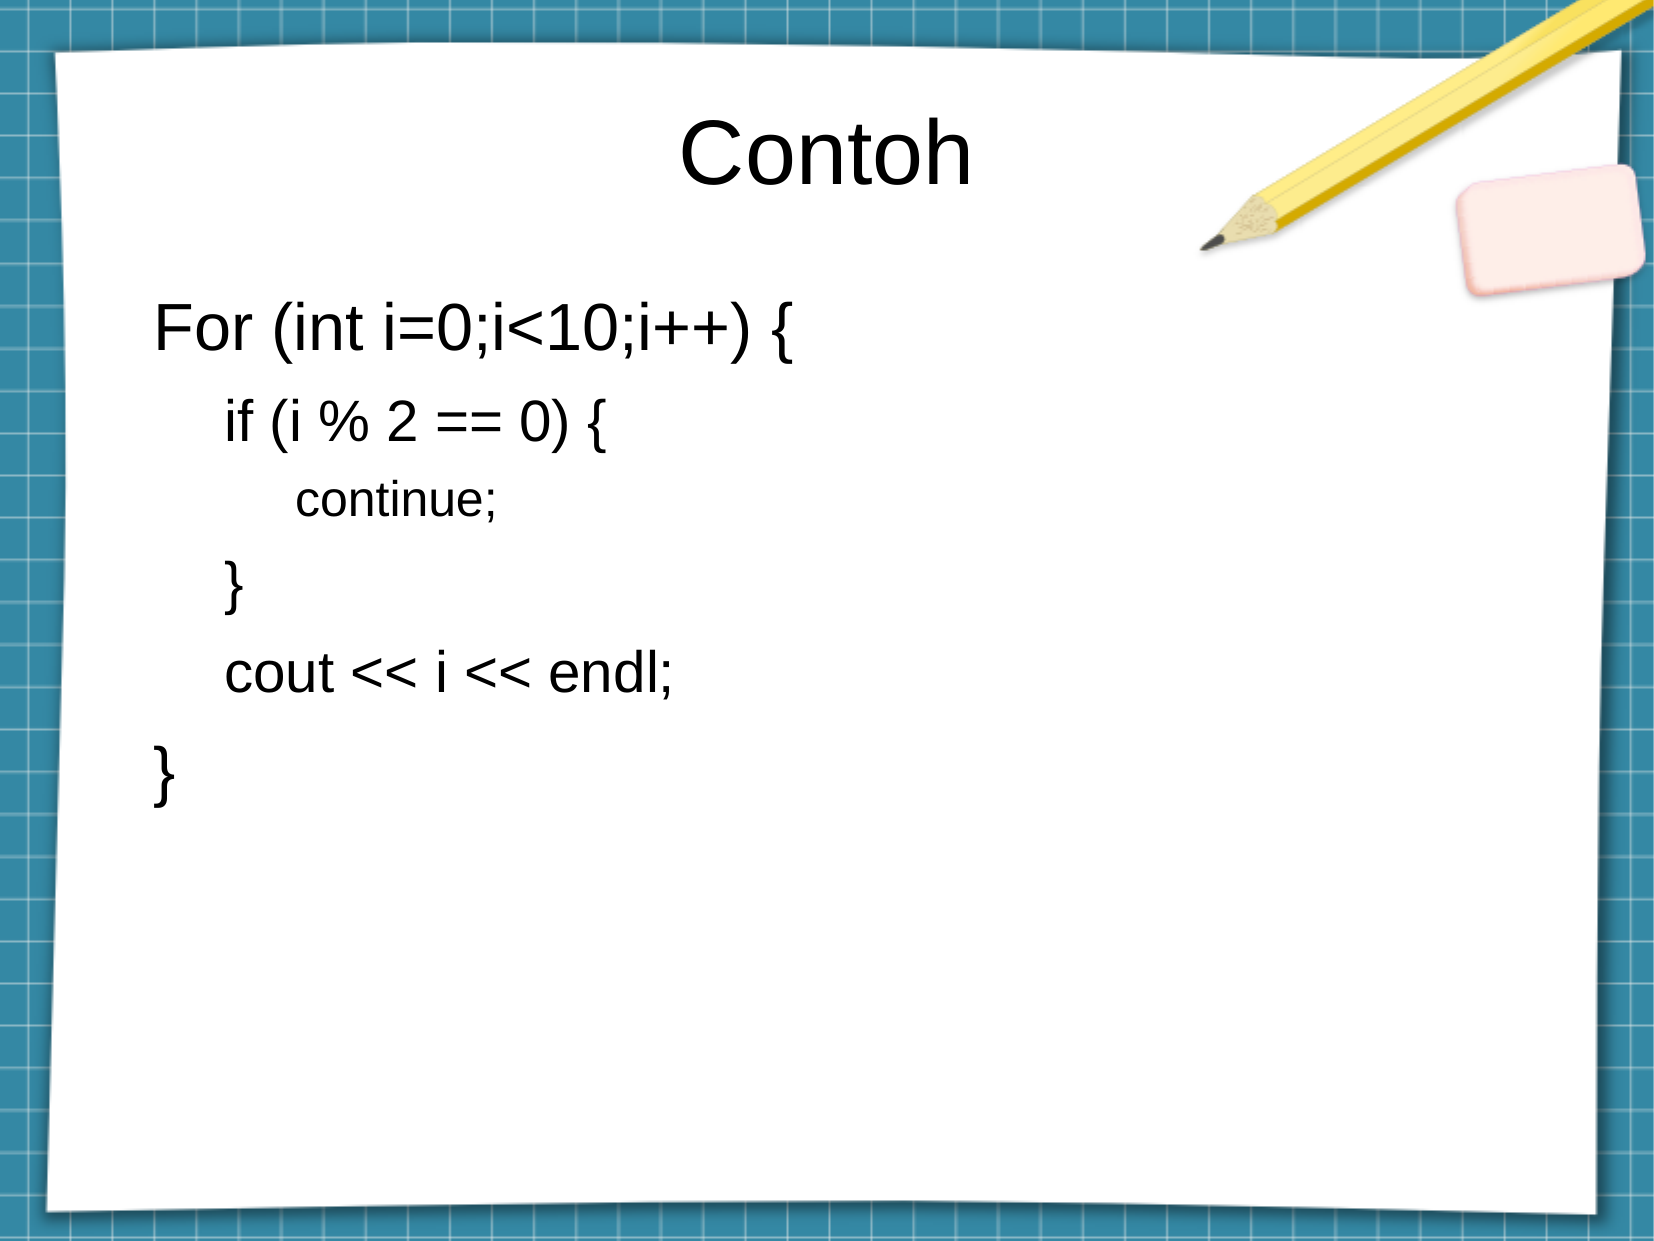

# Contoh
For (int i=0;i<10;i++) {
if (i % 2 == 0) {
continue;
}
cout << i << endl;
}